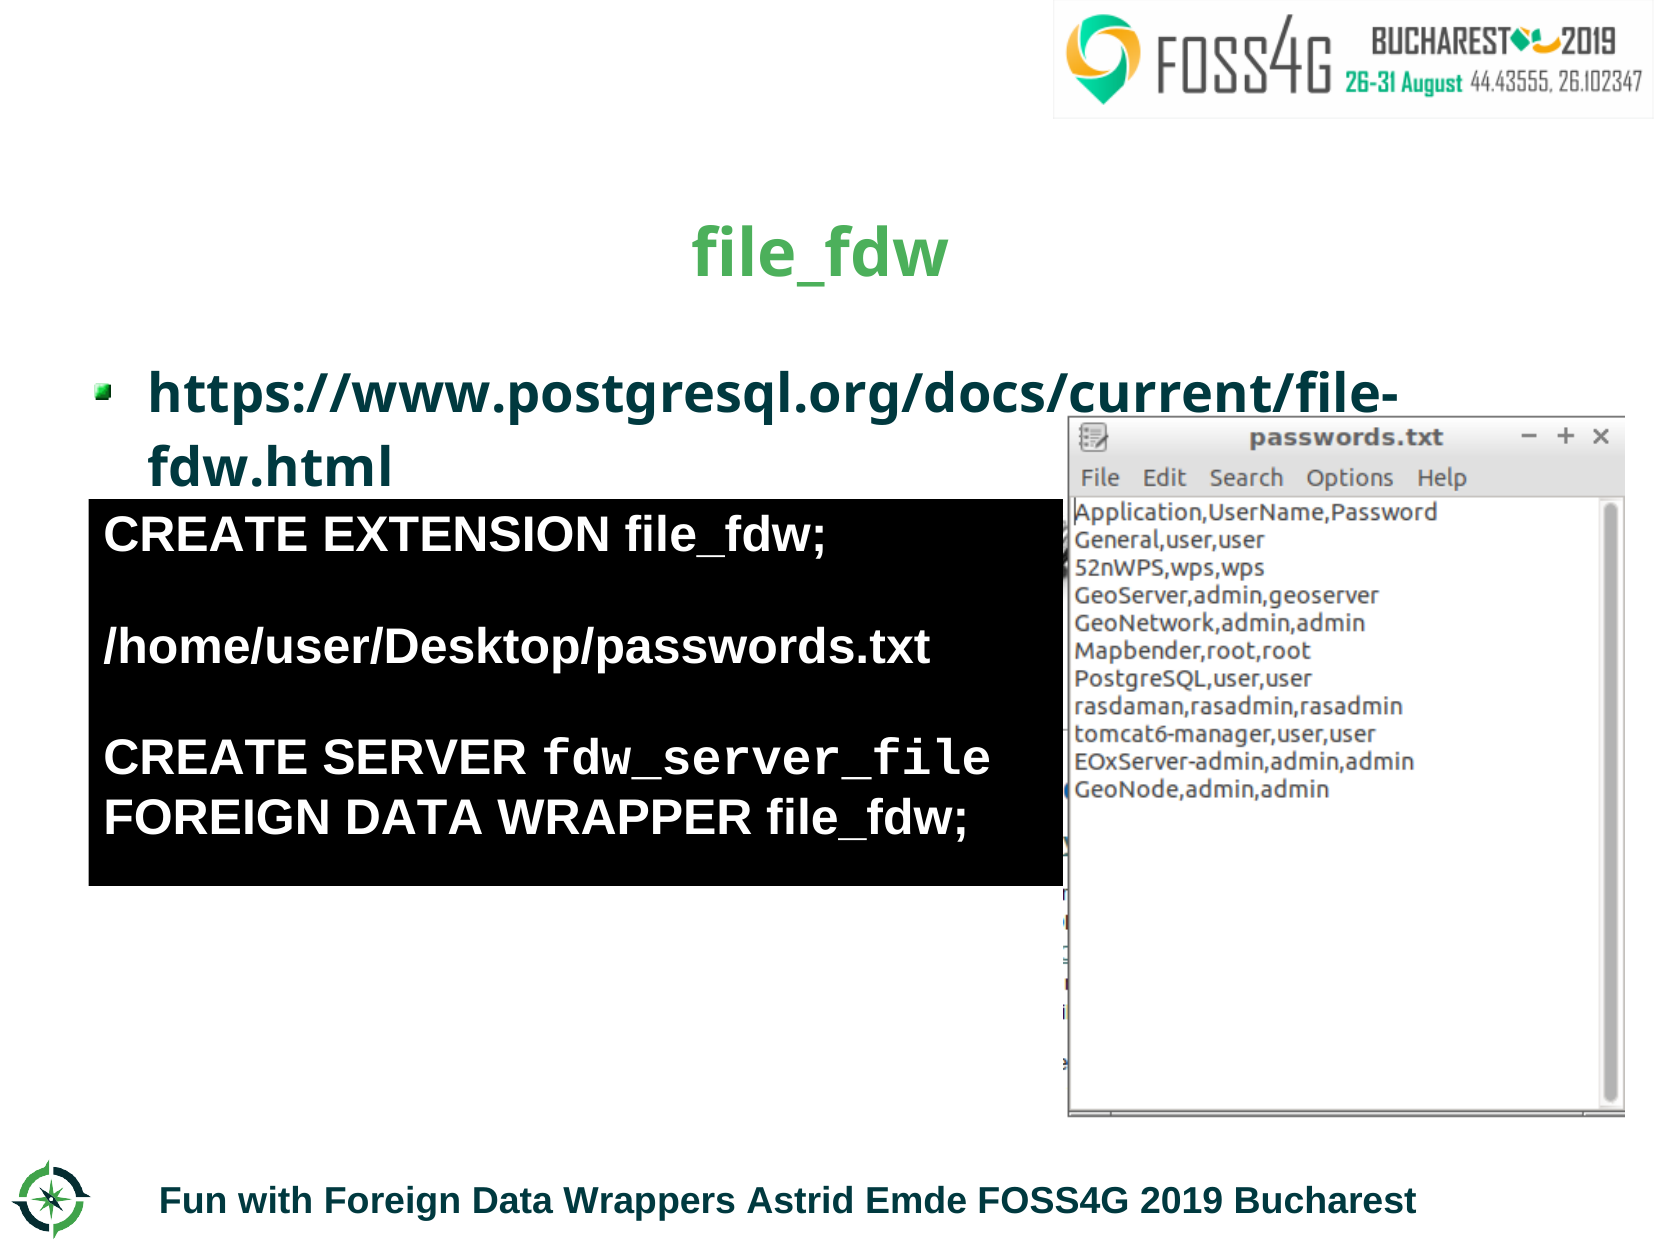

# file_fdw
https://www.postgresql.org/docs/current/file-fdw.html
CREATE EXTENSION file_fdw;
/home/user/Desktop/passwords.txt
CREATE SERVER fdw_server_file
FOREIGN DATA WRAPPER file_fdw;